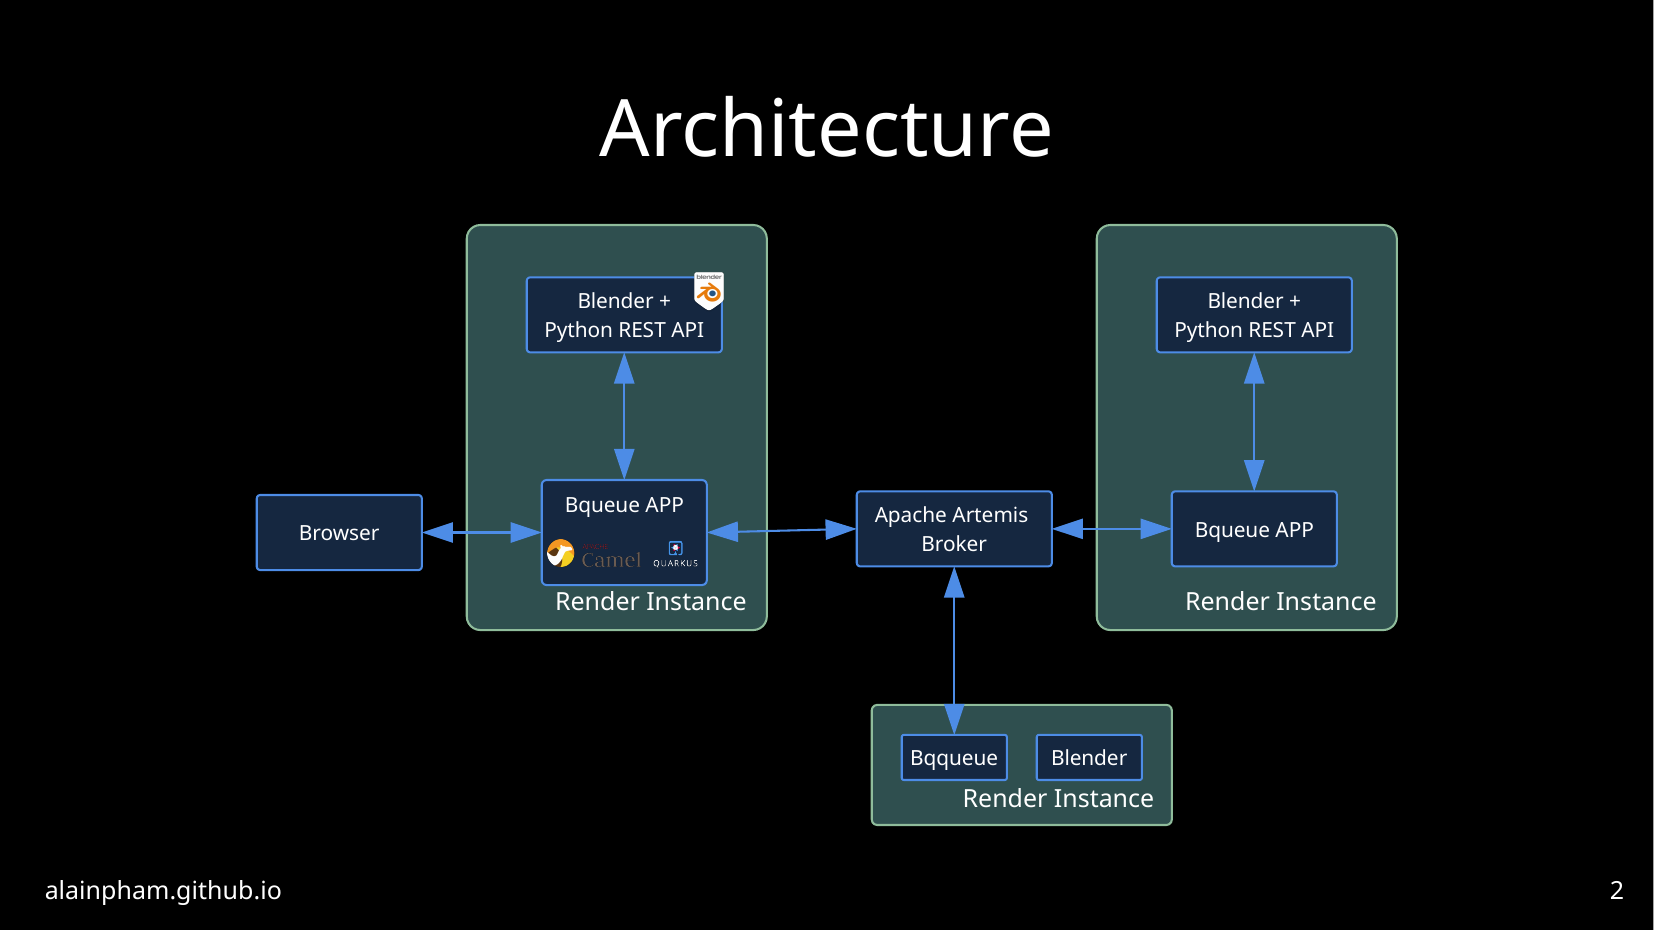

# Architecture
Render Instance
Render Instance
Blender +
Python REST API
Blender +
Python REST API
Bqueue APP
Apache Artemis
Broker
Bqueue APP
Browser
Render Instance
Bqqueue
Blender
2